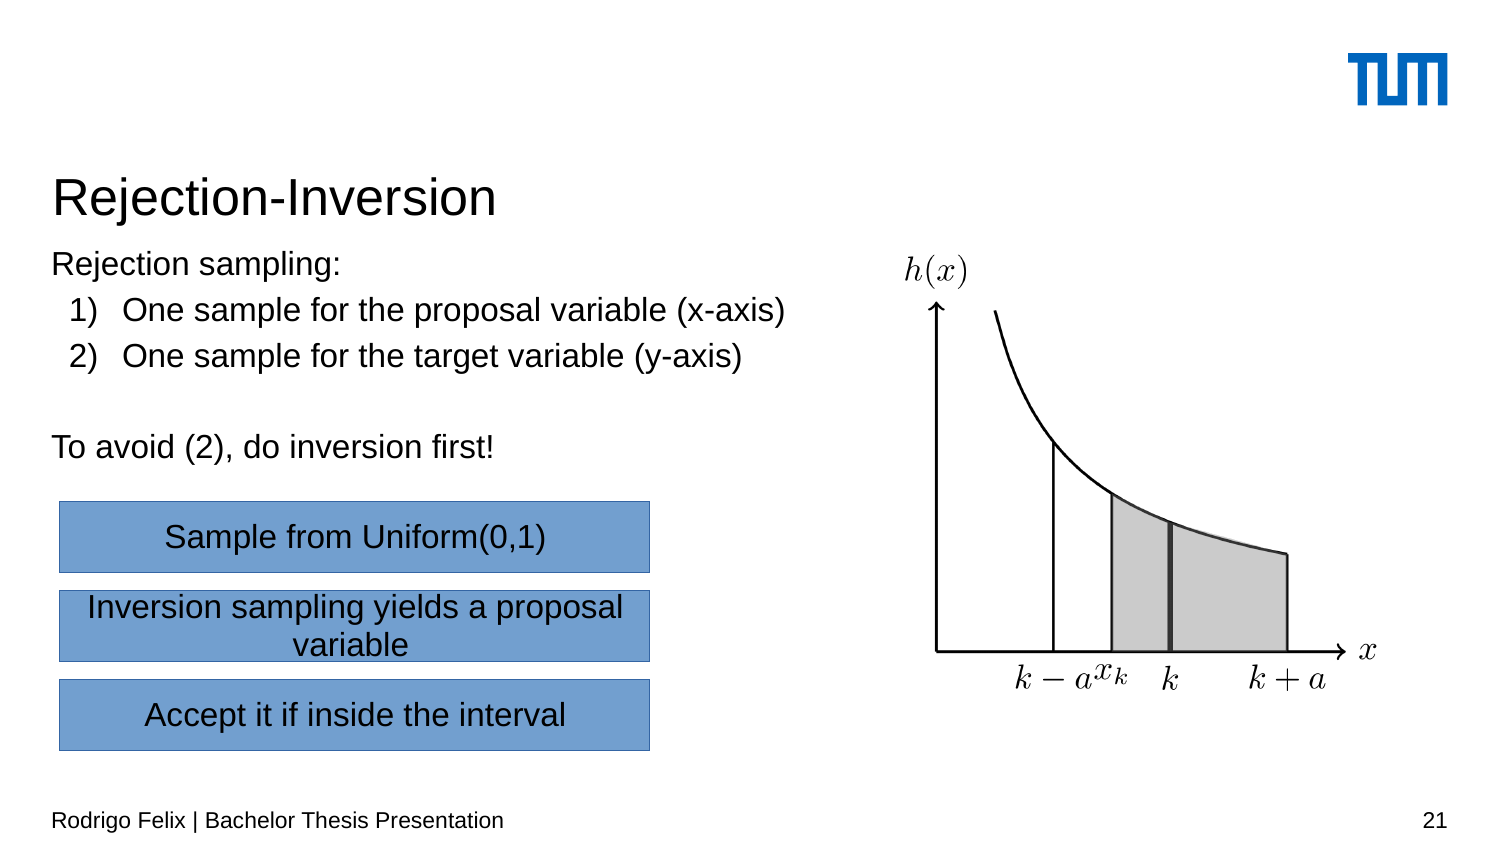

# Rejection-Inversion
Rejection sampling:
One sample for the proposal variable (x-axis)
One sample for the target variable (y-axis)
To avoid (2), do inversion first!
Sample from Uniform(0,1)
Inversion sampling yields a proposal variable
Accept it if inside the interval
Rodrigo Felix | Bachelor Thesis Presentation
21